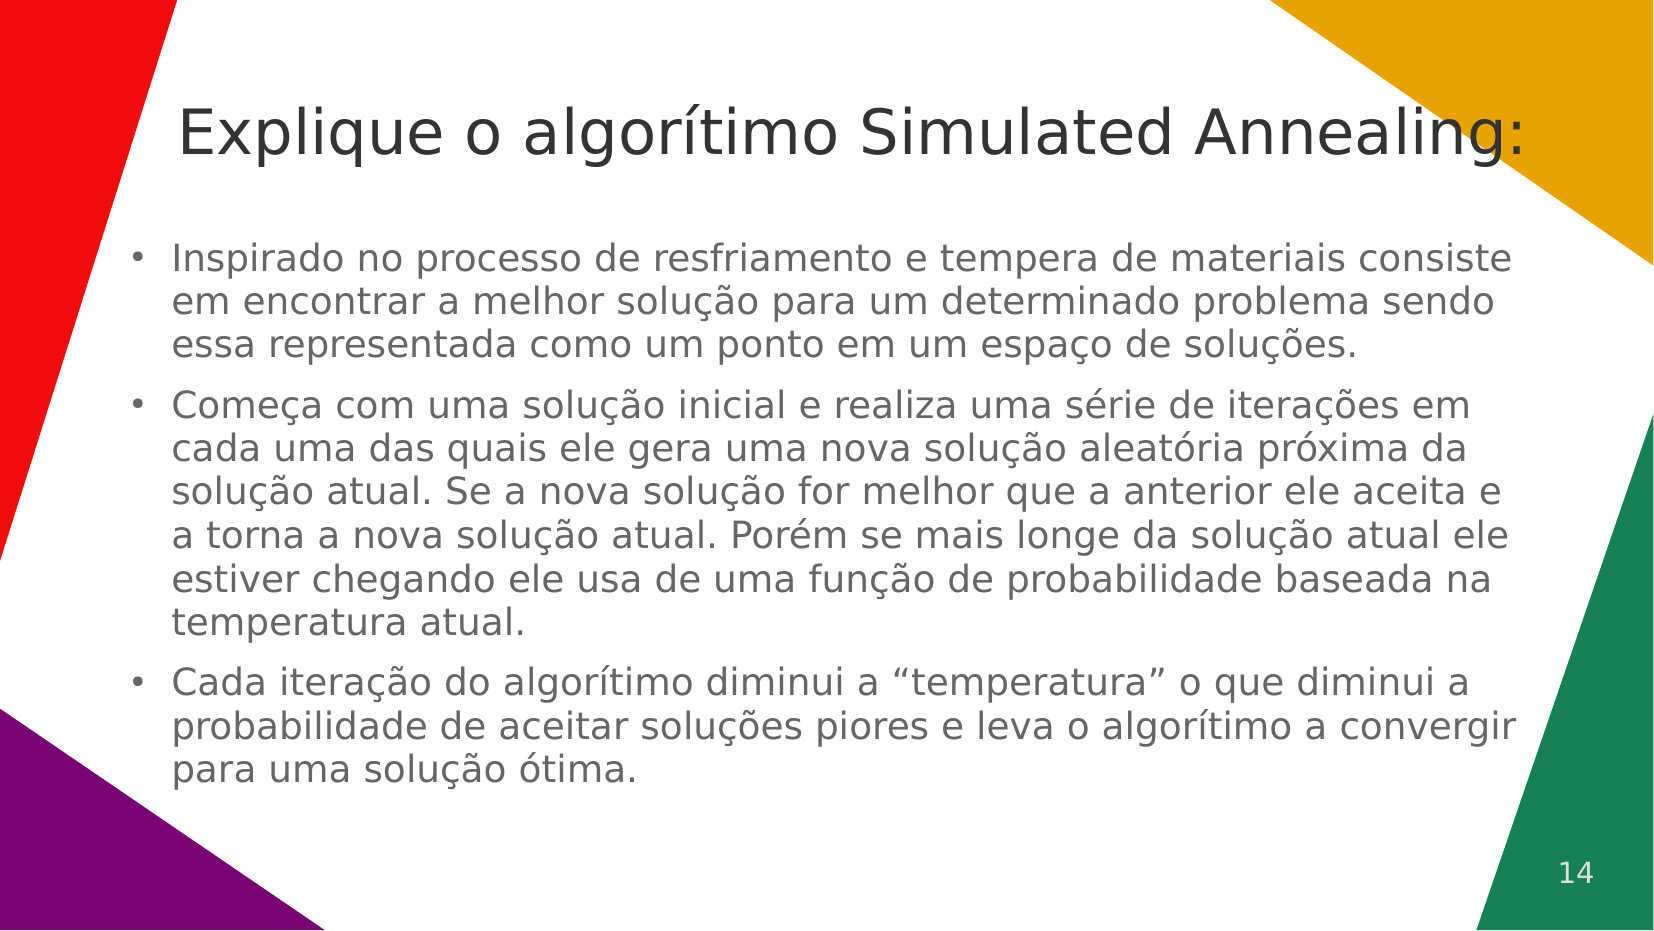

# Explique o algorítimo Simulated Annealing:
Inspirado no processo de resfriamento e tempera de materiais consiste em encontrar a melhor solução para um determinado problema sendo essa representada como um ponto em um espaço de soluções.
Começa com uma solução inicial e realiza uma série de iterações em cada uma das quais ele gera uma nova solução aleatória próxima da solução atual. Se a nova solução for melhor que a anterior ele aceita e a torna a nova solução atual. Porém se mais longe da solução atual ele estiver chegando ele usa de uma função de probabilidade baseada na temperatura atual.
Cada iteração do algorítimo diminui a “temperatura” o que diminui a probabilidade de aceitar soluções piores e leva o algorítimo a convergir para uma solução ótima.
14